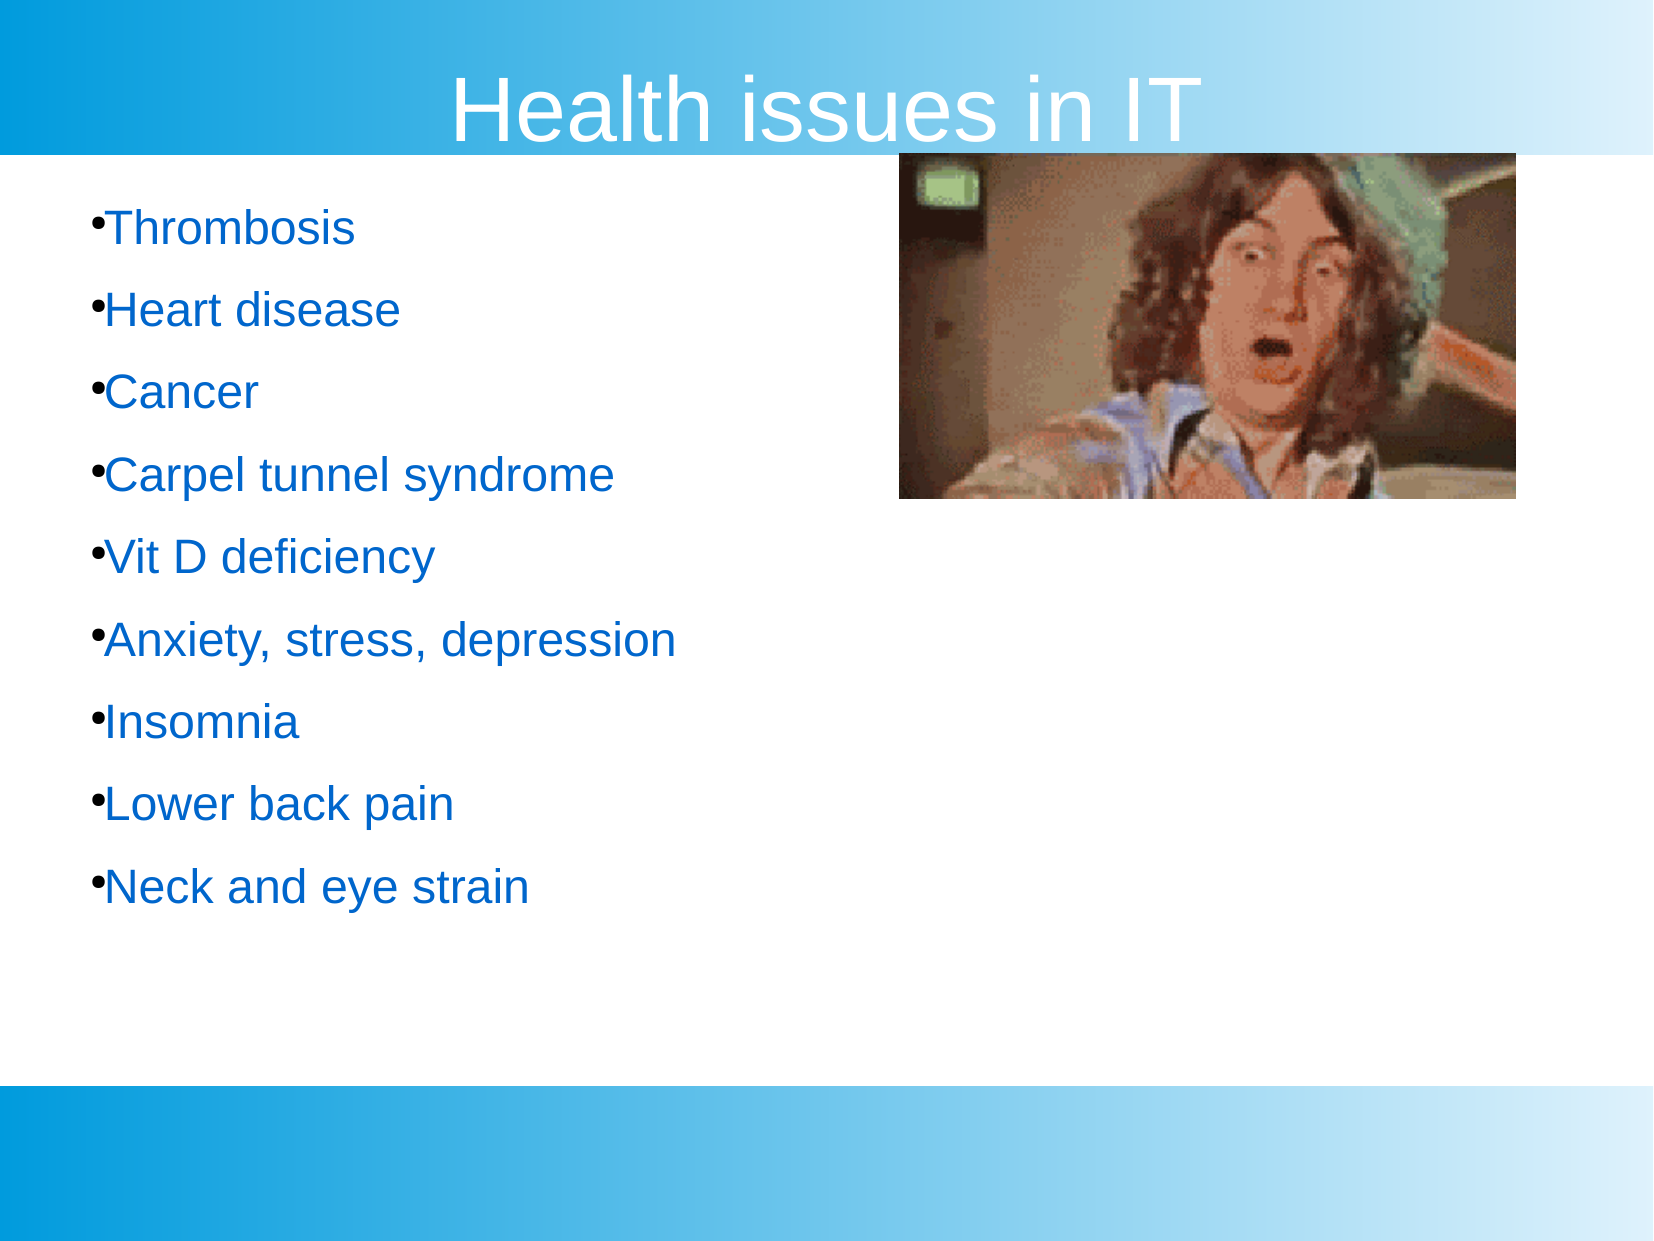

# Health issues in IT
Thrombosis
Heart disease
Cancer
Carpel tunnel syndrome
Vit D deficiency
Anxiety, stress, depression
Insomnia
Lower back pain
Neck and eye strain